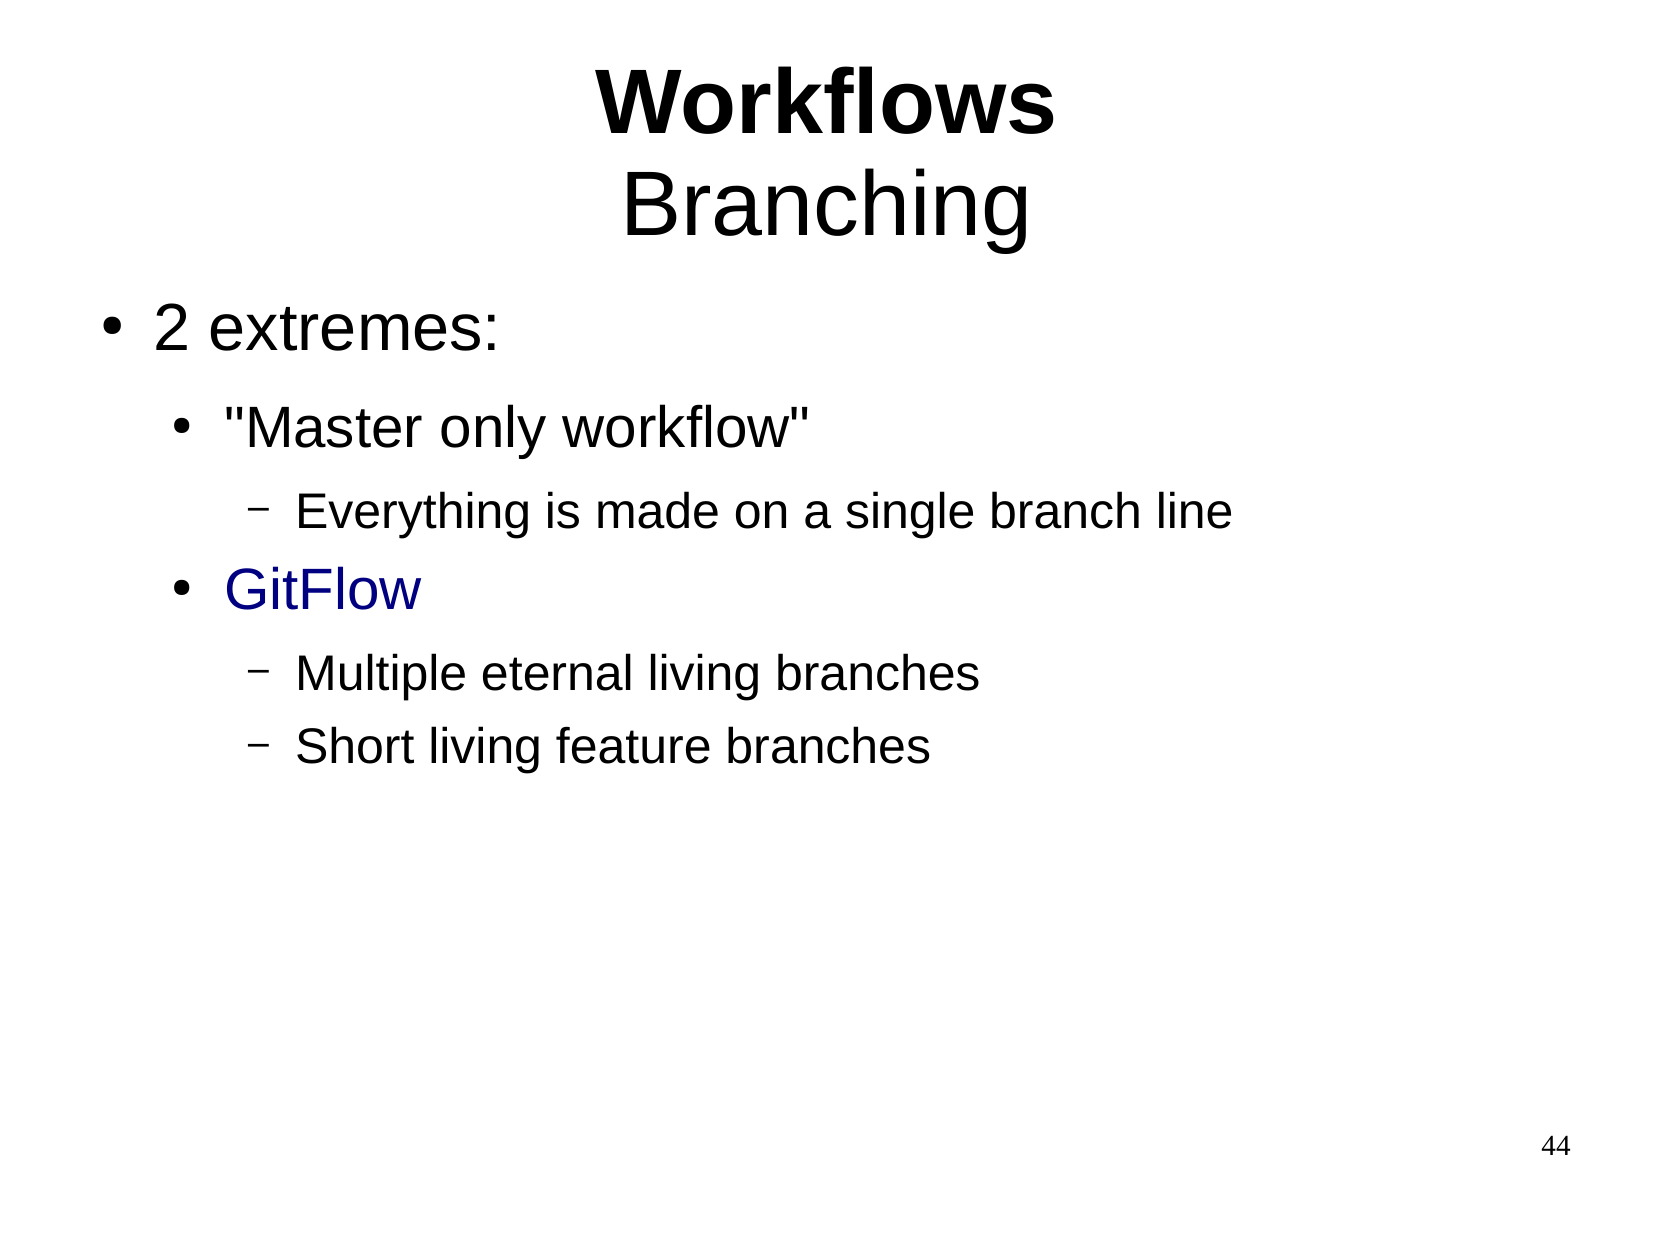

# Workflows Branching
2 extremes:
"Master only workflow"
Everything is made on a single branch line
GitFlow
Multiple eternal living branches
Short living feature branches
44